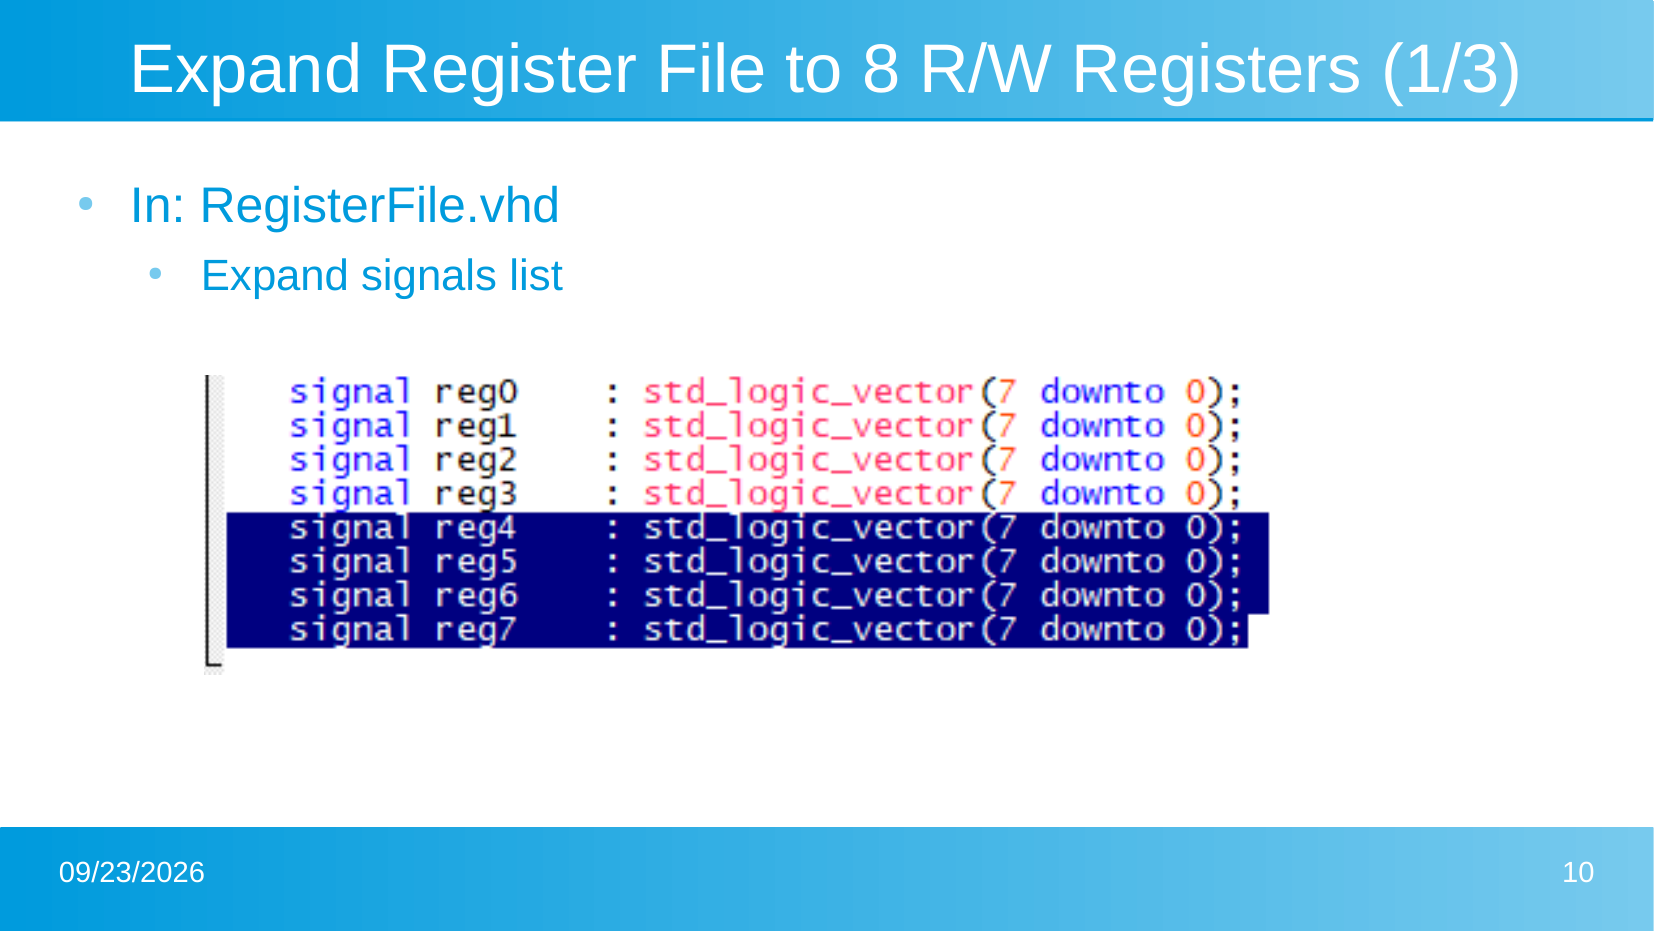

# Expand Register File to 8 R/W Registers (1/3)
In: RegisterFile.vhd
Expand signals list
10